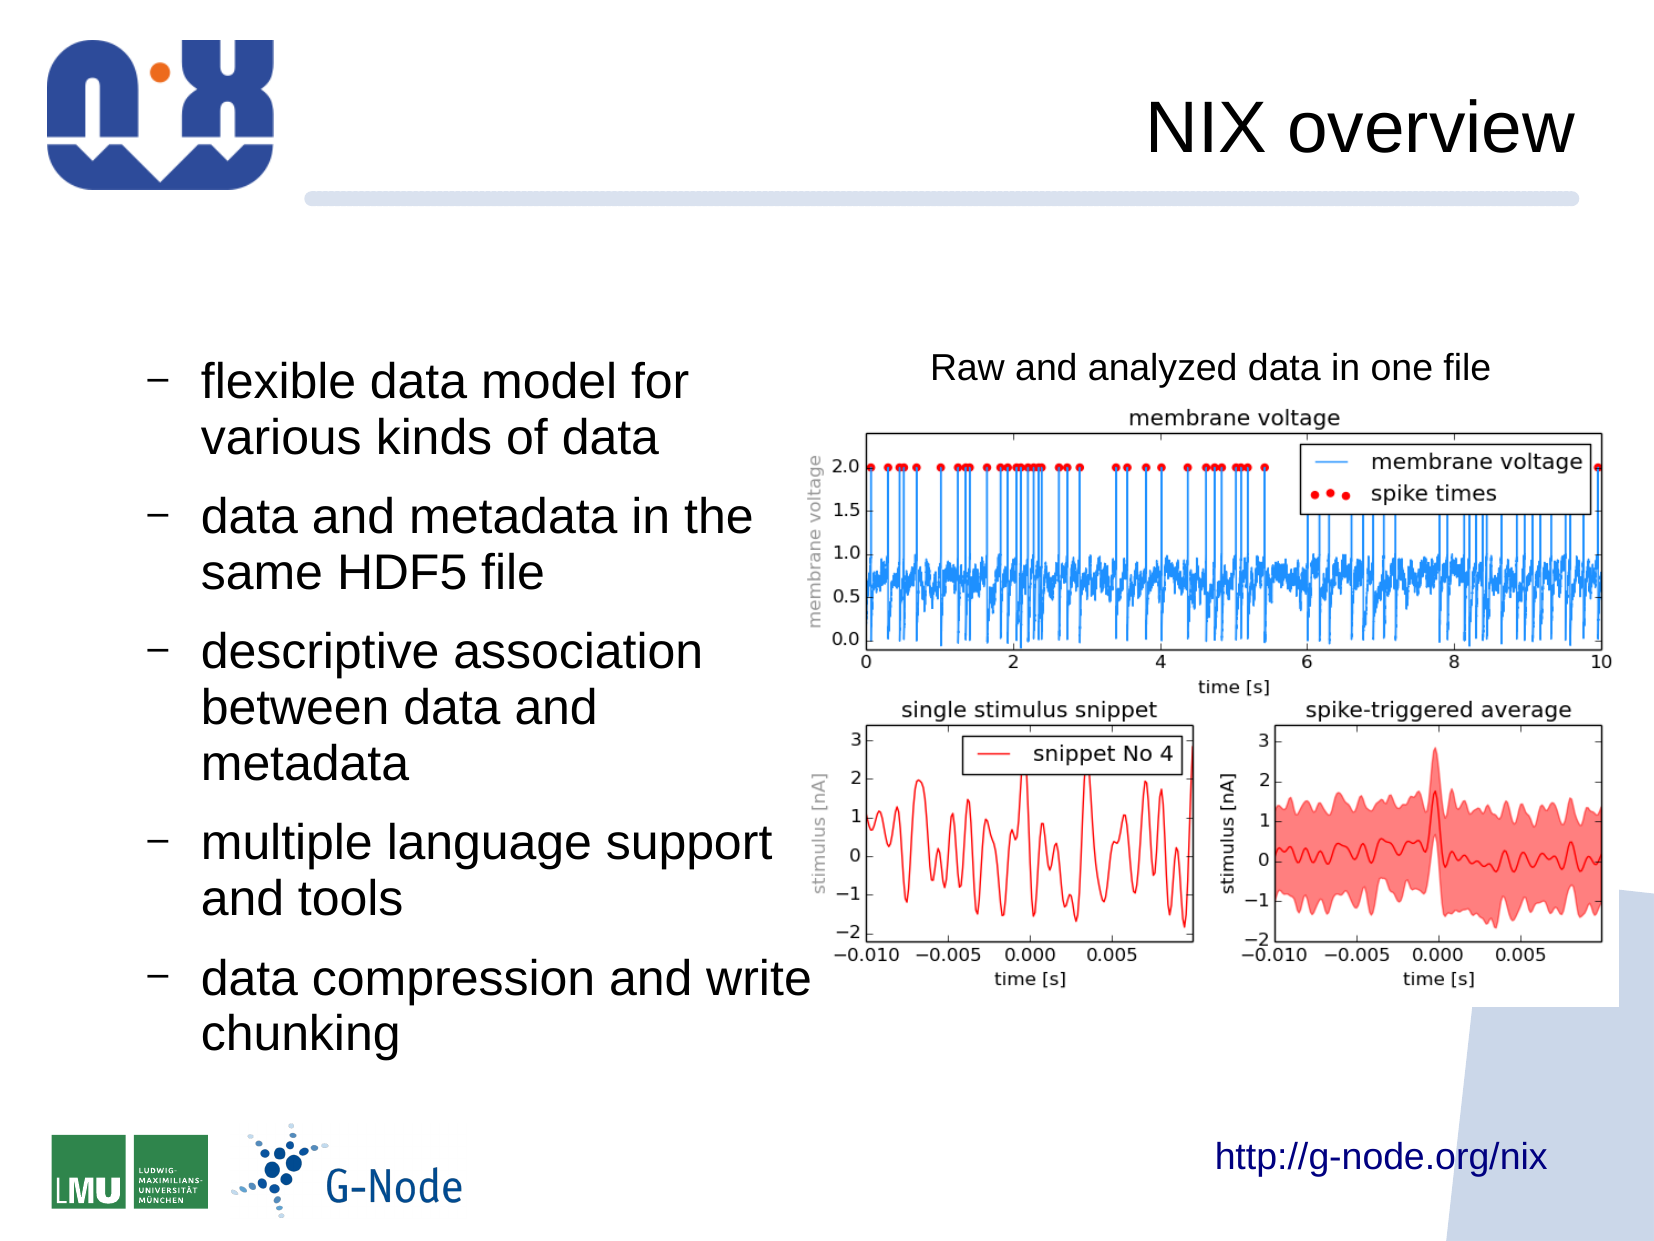

NIX overview
Raw and analyzed data in one file
# flexible data model for various kinds of data
data and metadata in the
same HDF5 file
descriptive association
between data and
metadata
multiple language support
and tools
data compression and write chunking
http://g-node.org/nix